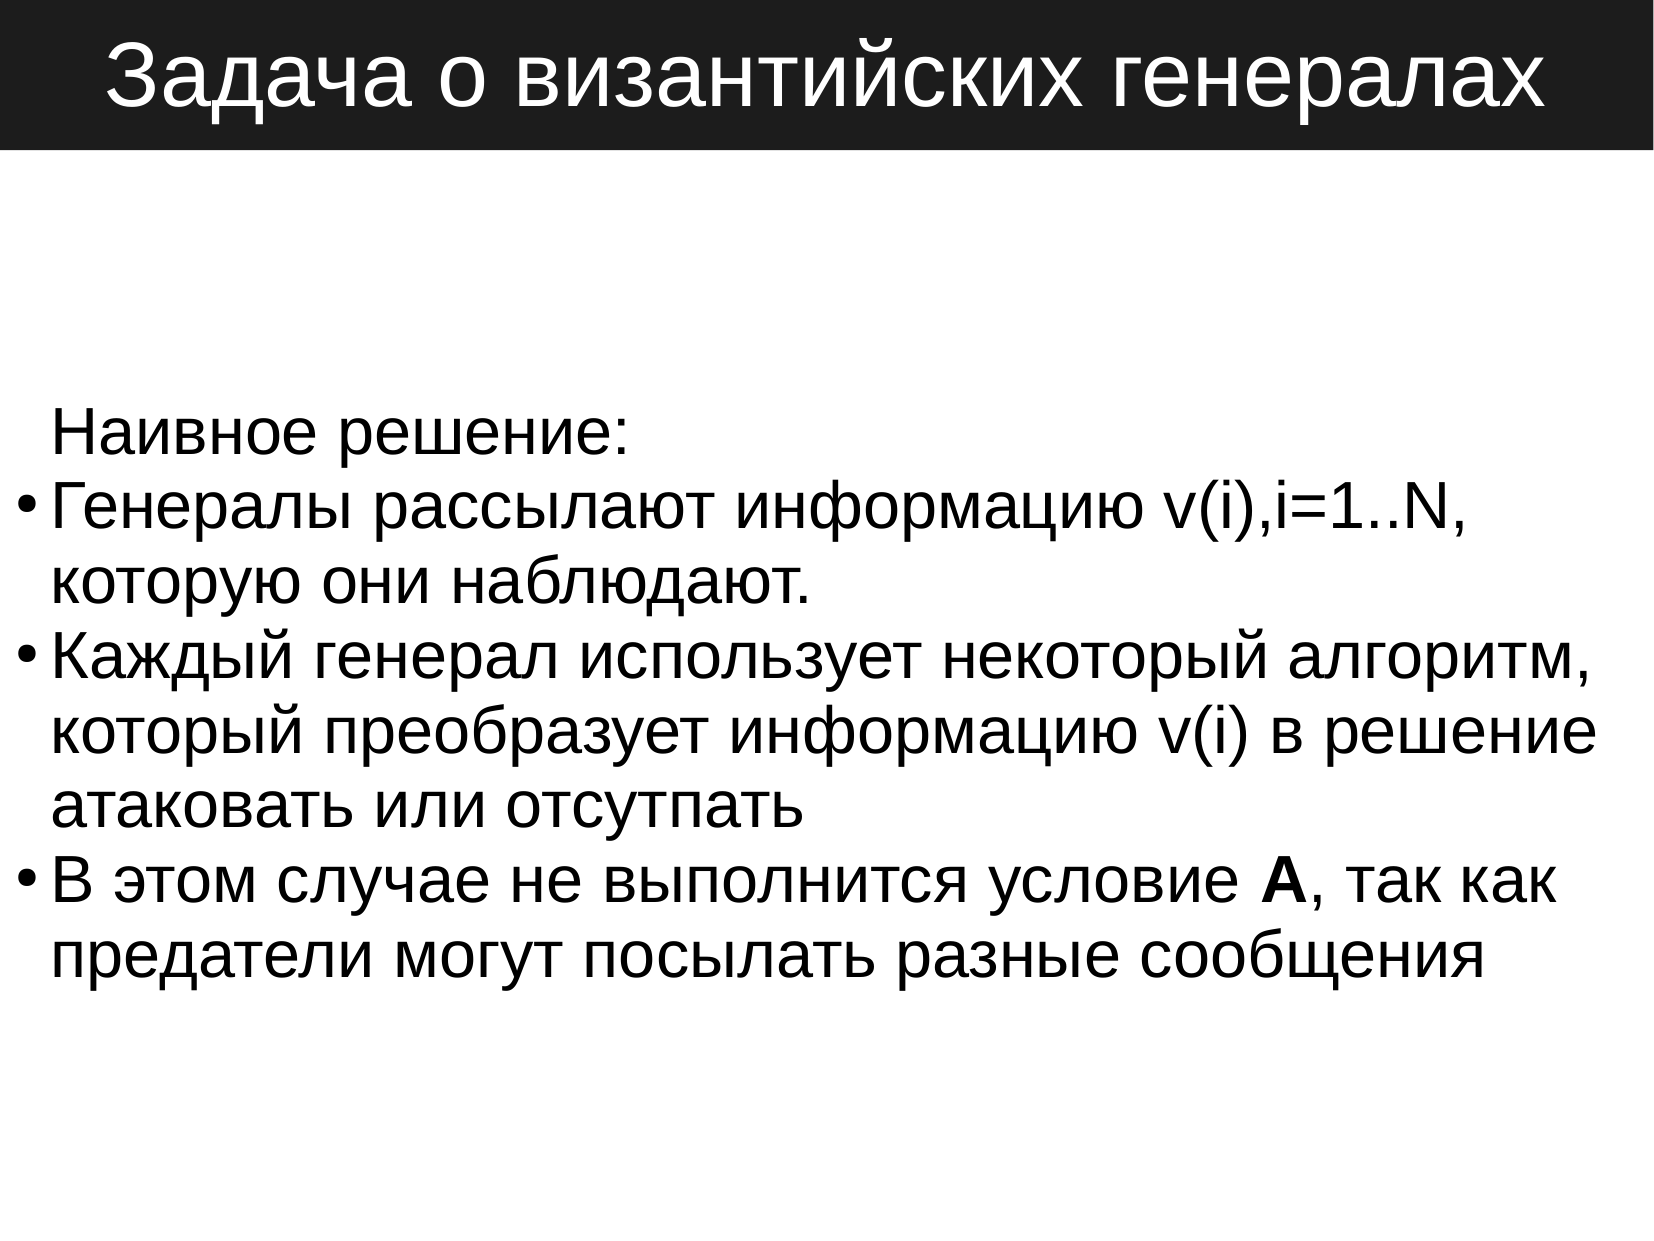

# Задача о византийских генералах
Наивное решение:
Генералы рассылают информацию v(i),i=1..N, которую они наблюдают.
Каждый генерал использует некоторый алгоритм, который преобразует информацию v(i) в решение атаковать или отсутпать
В этом случае не выполнится условие А, так как предатели могут посылать разные сообщения